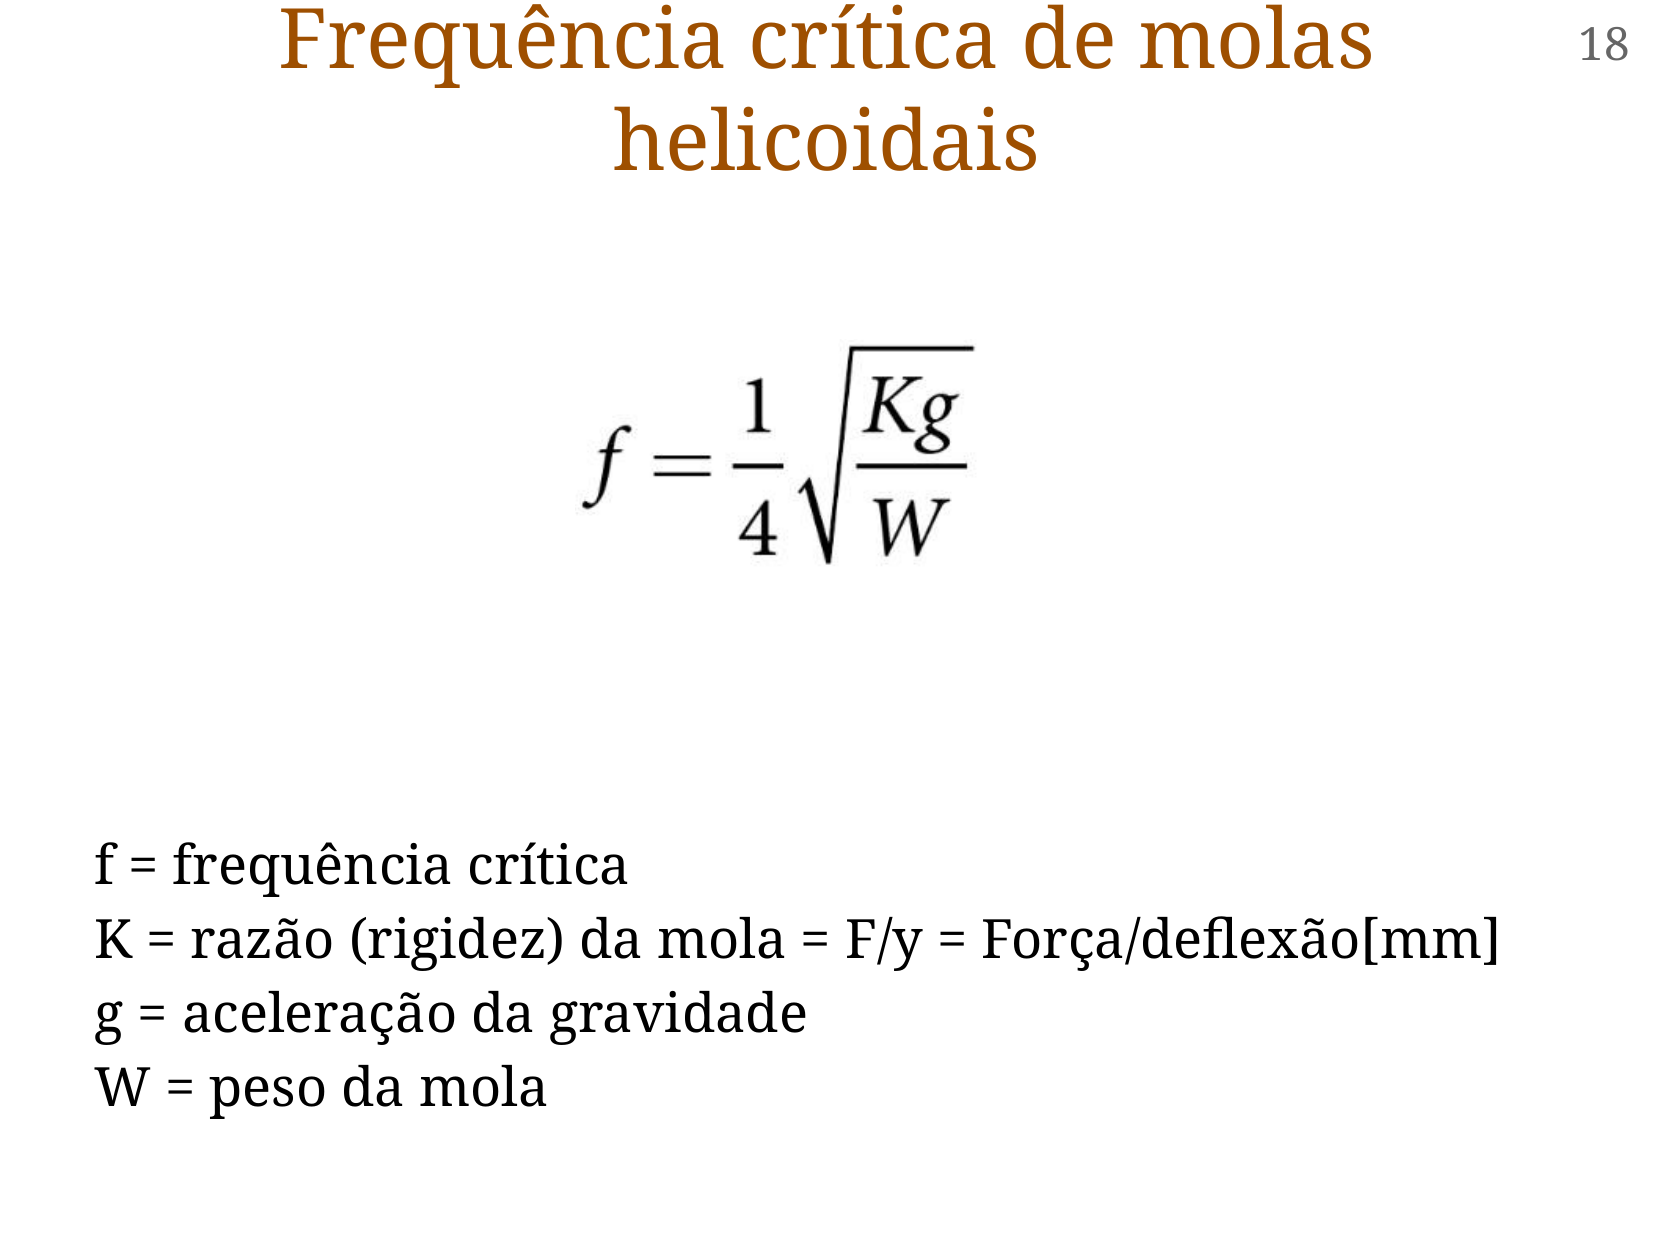

# Frequência crítica de molas helicoidais
18
f = frequência crítica
K = razão (rigidez) da mola = F/y = Força/deflexão[mm]
g = aceleração da gravidade
W = peso da mola